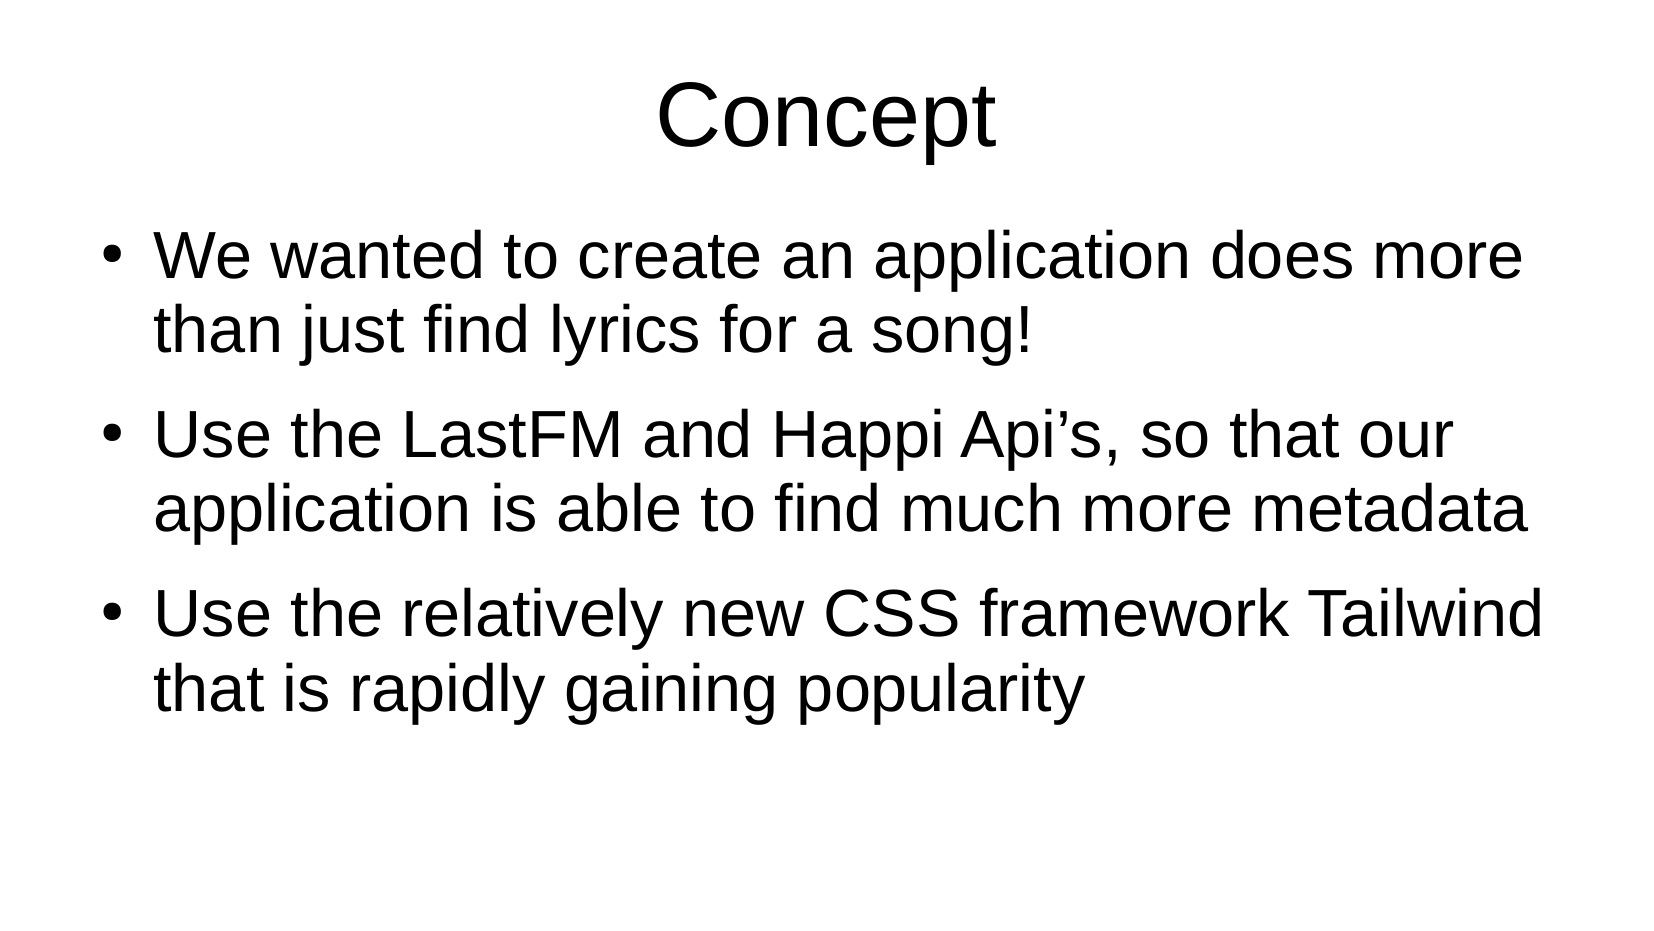

# Concept
We wanted to create an application does more than just find lyrics for a song!
Use the LastFM and Happi Api’s, so that our application is able to find much more metadata
Use the relatively new CSS framework Tailwind that is rapidly gaining popularity